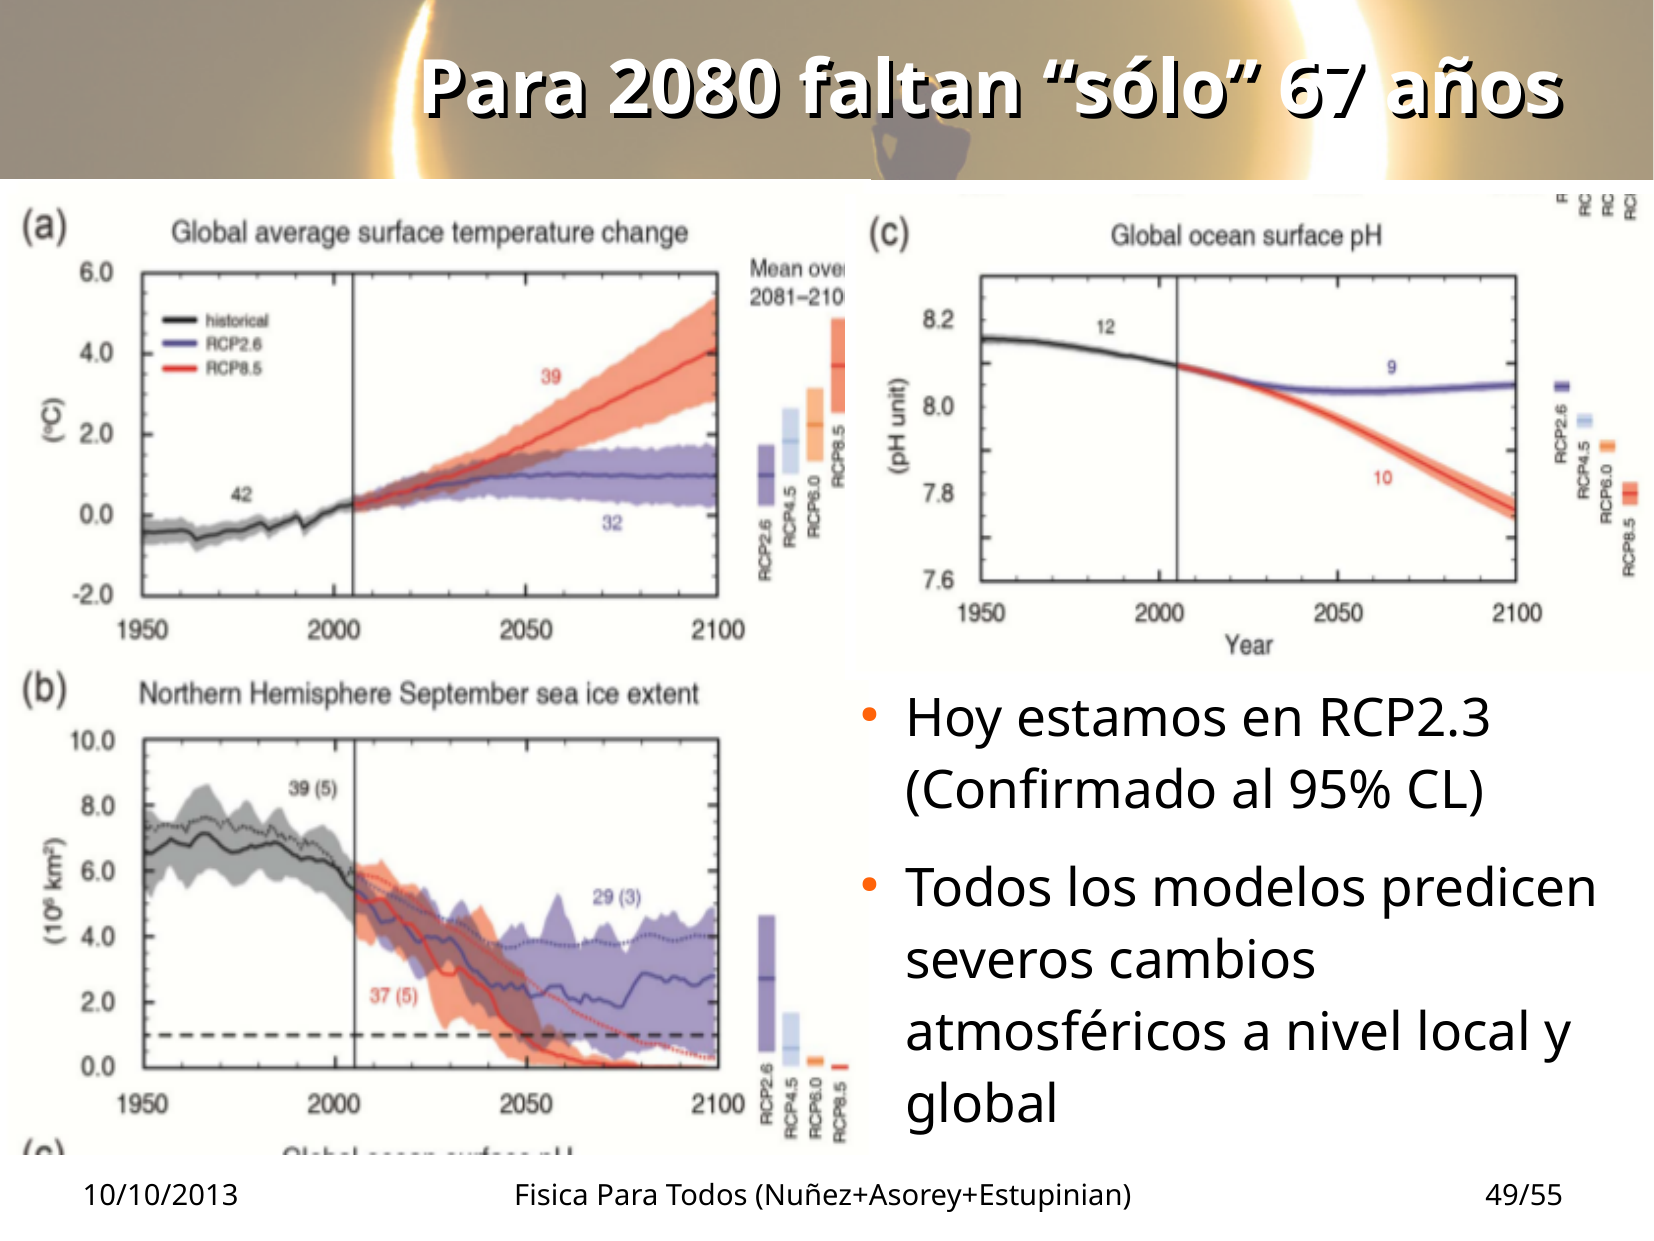

# Para 2080 faltan “sólo” 67 años
Hoy estamos en RCP2.3 (Confirmado al 95% CL)
Todos los modelos predicen severos cambios atmosféricos a nivel local y global
10/10/2013
Fisica Para Todos (Nuñez+Asorey+Estupinian)
49